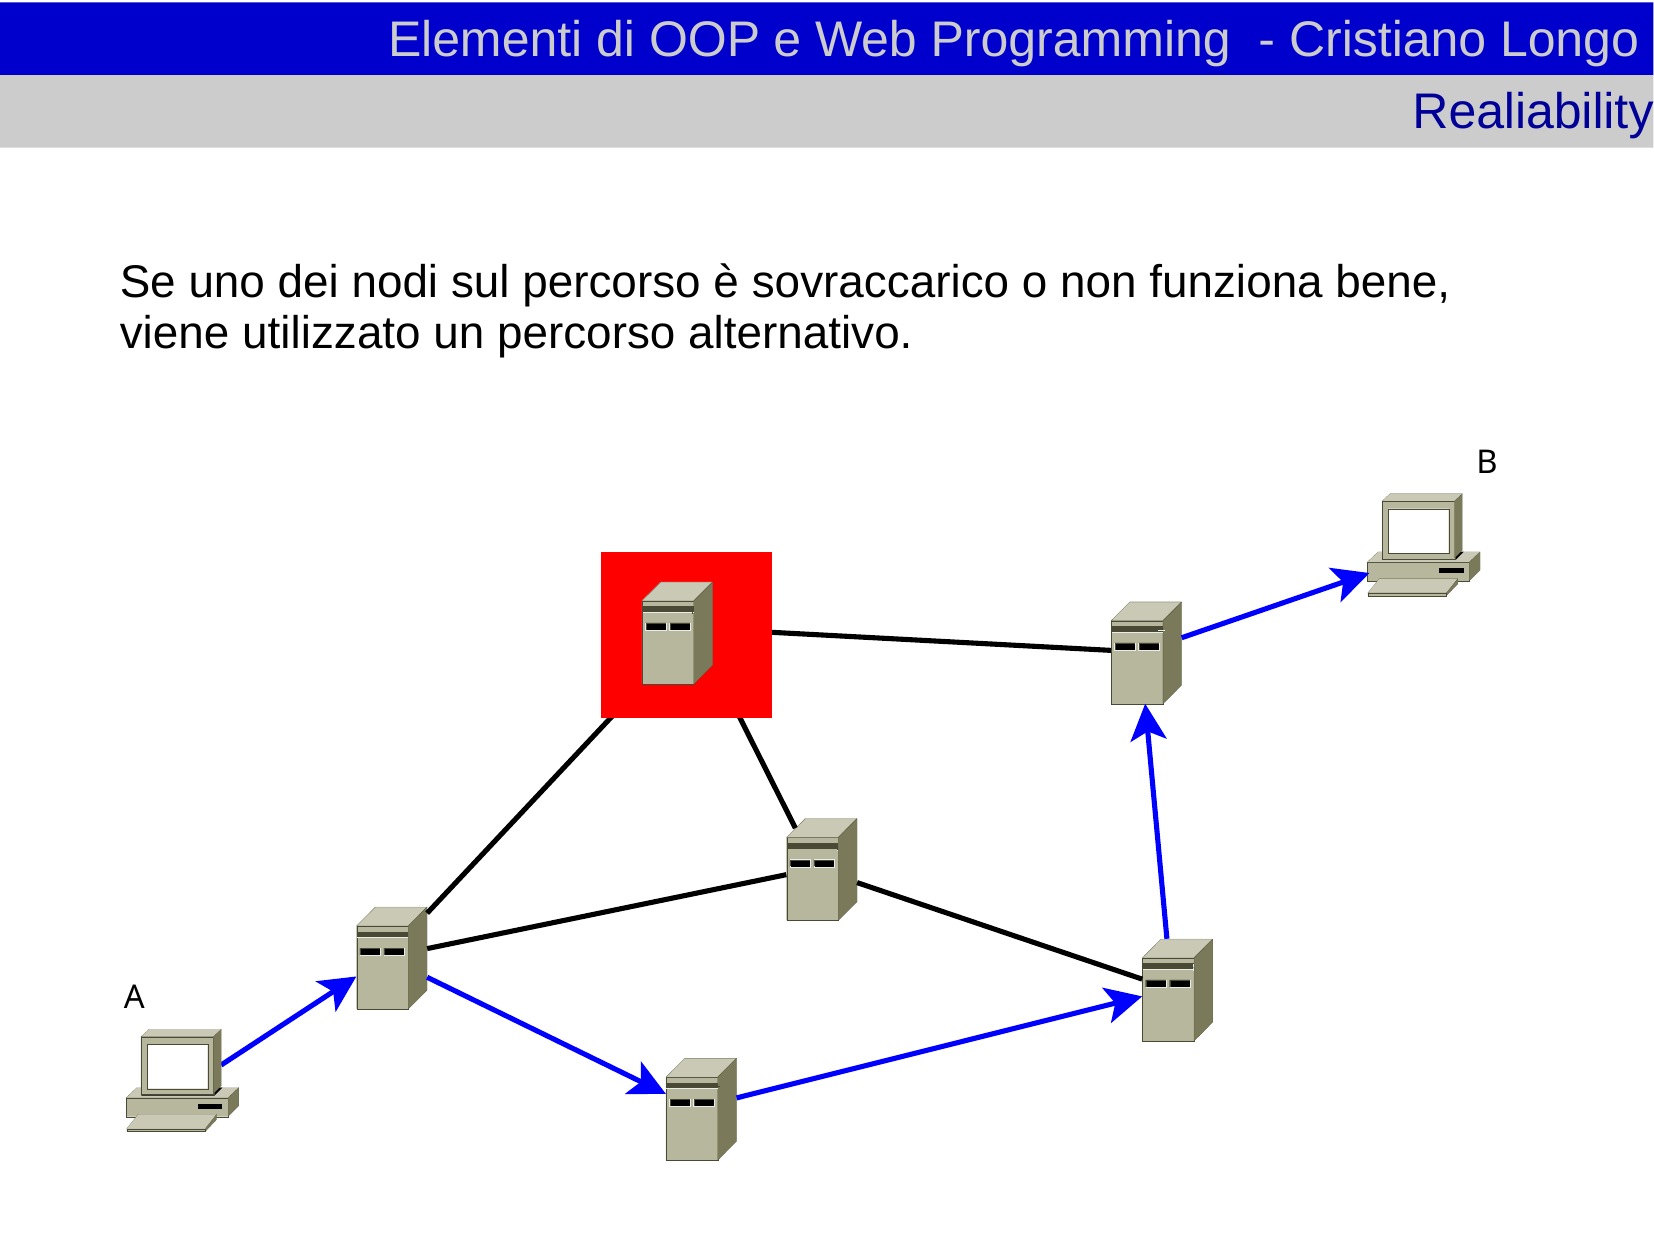

# Elementi di OOP e Web Programming - Cristiano Longo
Realiability
Se uno dei nodi sul percorso è sovraccarico o non funziona bene,
viene utilizzato un percorso alternativo.
| Utente | Cane |
| --- | --- |
| alice | fuffy |
| charlie | doggy |
| charlie | pluto |
| bob | fuffy |